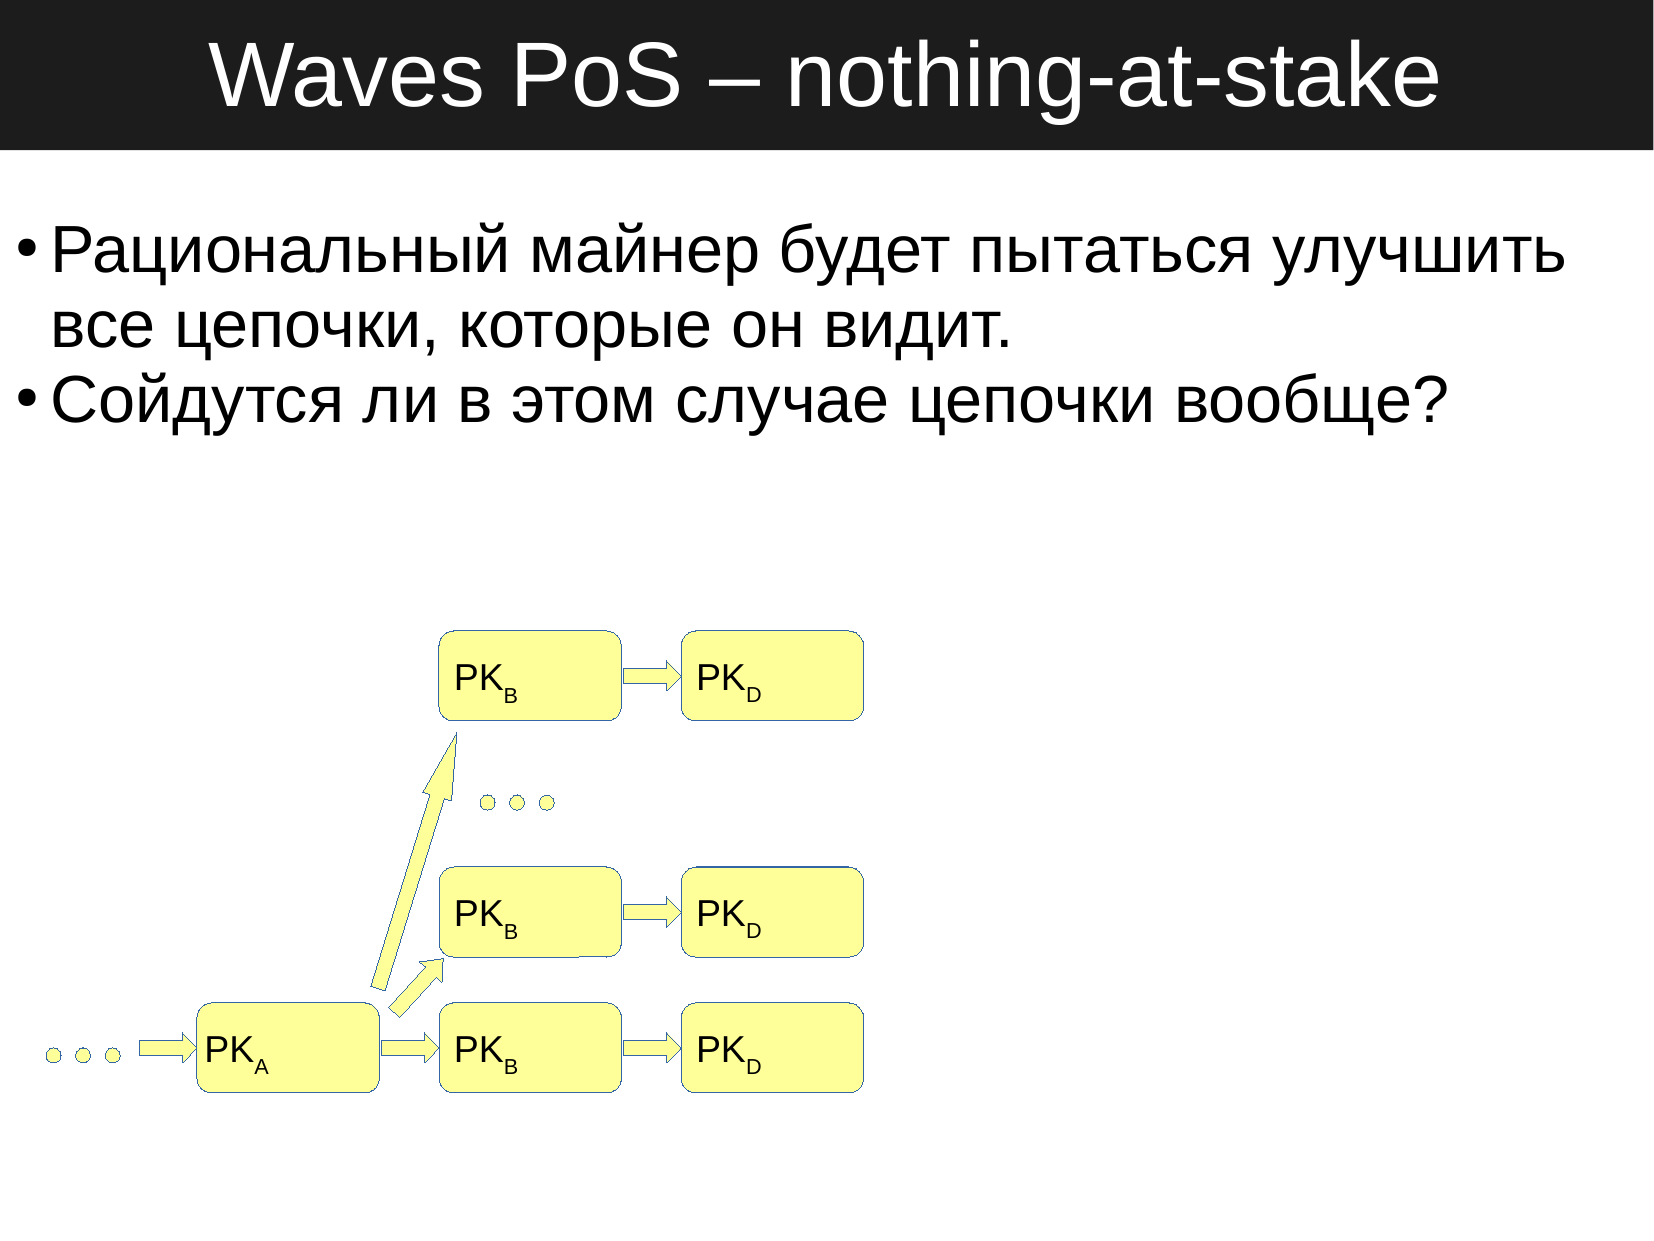

# Waves PoS – nothing-at-stake
Рациональный майнер будет пытаться улучшить все цепочки, которые он видит.
Сойдутся ли в этом случае цепочки вообще?
PKD
PKB
PKD
PKB
PKB
PKD
PKA